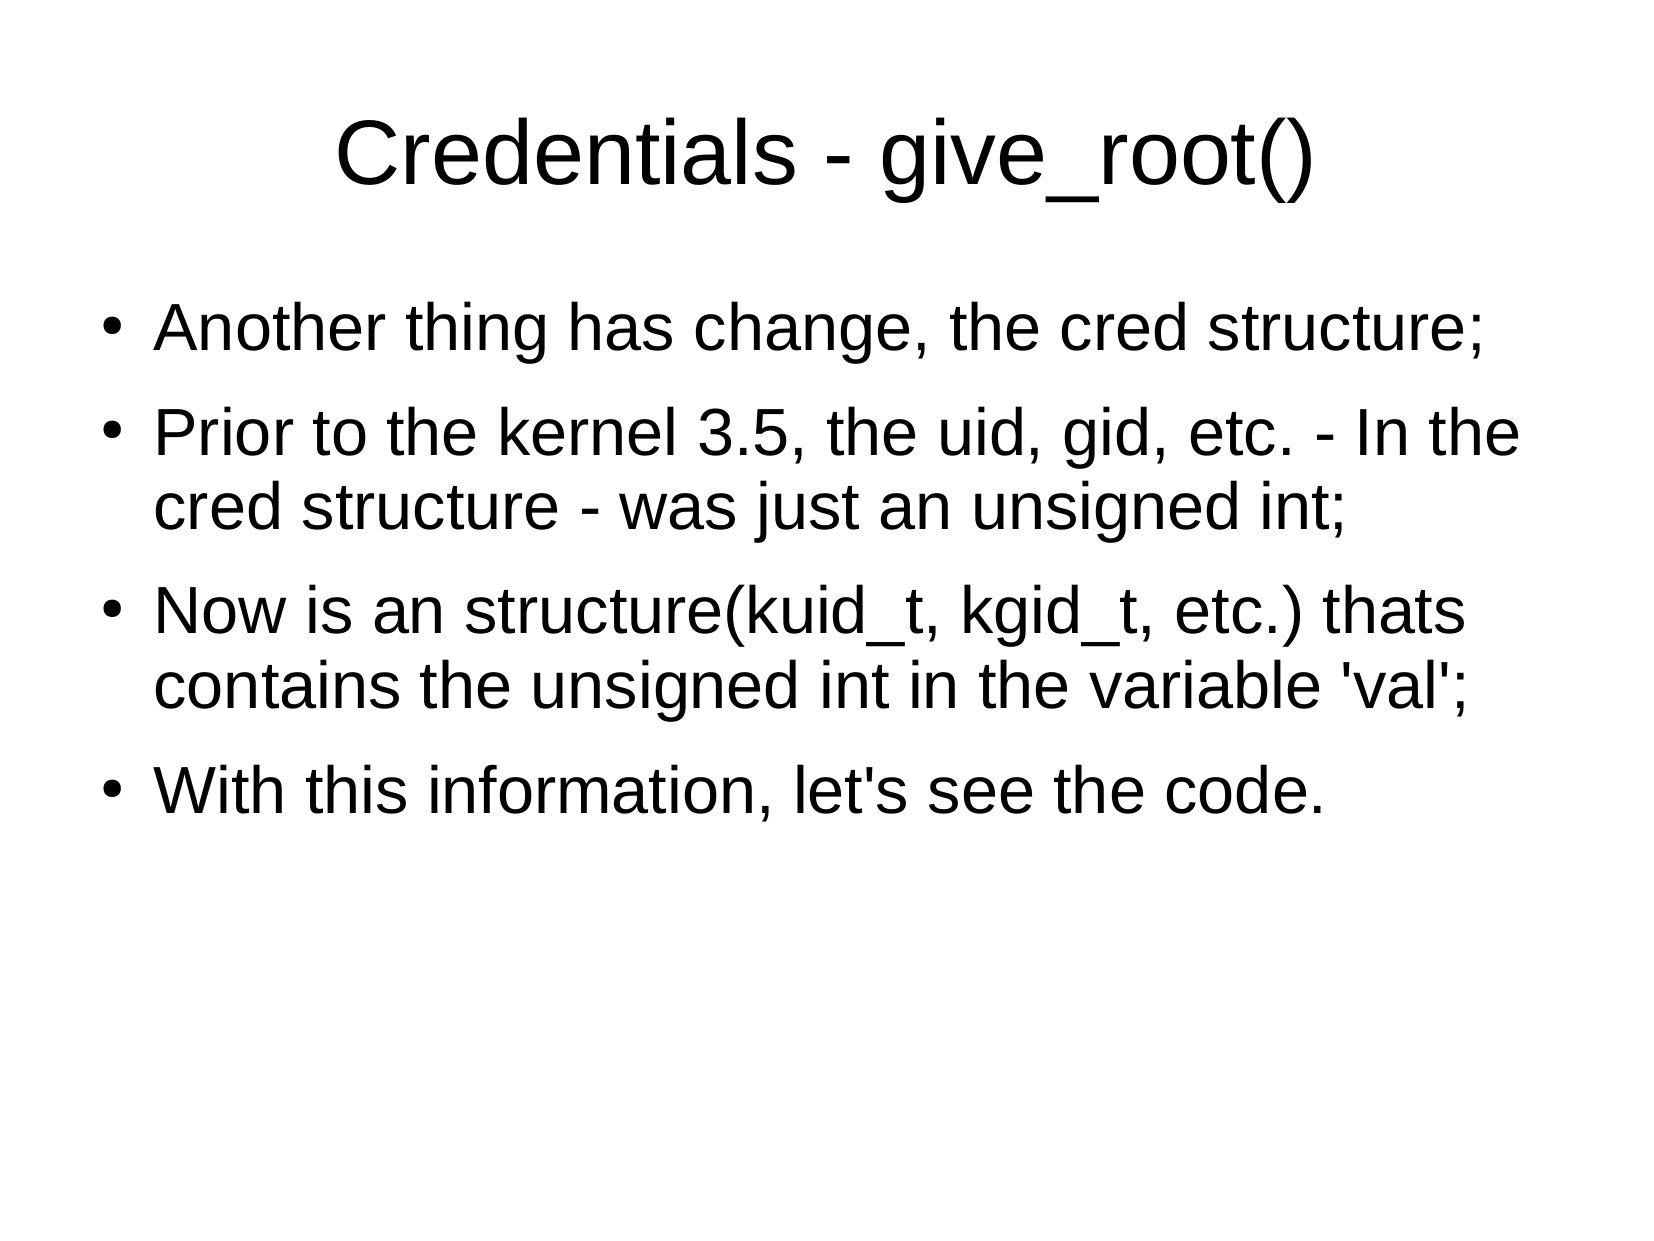

# Credentials - give_root()
Another thing has change, the cred structure;
Prior to the kernel 3.5, the uid, gid, etc. - In the cred structure - was just an unsigned int;
Now is an structure(kuid_t, kgid_t, etc.) thats contains the unsigned int in the variable 'val';
With this information, let's see the code.